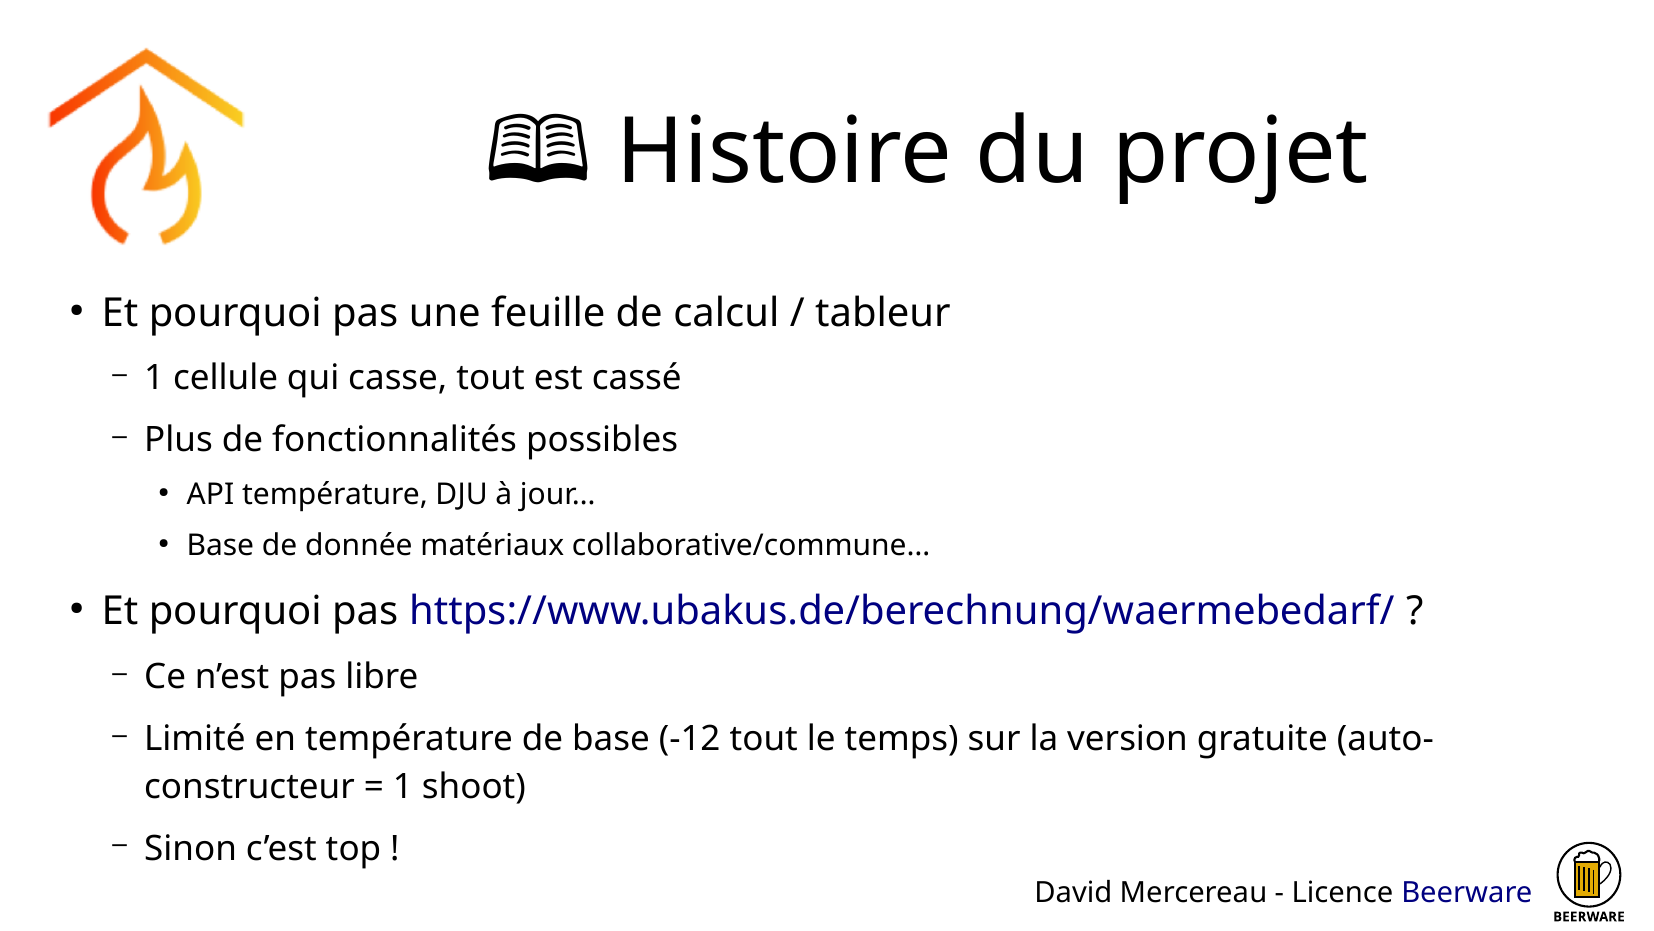

# 🕮 Histoire du projet
Et pourquoi pas une feuille de calcul / tableur
1 cellule qui casse, tout est cassé
Plus de fonctionnalités possibles
API température, DJU à jour…
Base de donnée matériaux collaborative/commune…
Et pourquoi pas https://www.ubakus.de/berechnung/waermebedarf/ ?
Ce n’est pas libre
Limité en température de base (-12 tout le temps) sur la version gratuite (auto-constructeur = 1 shoot)
Sinon c’est top !